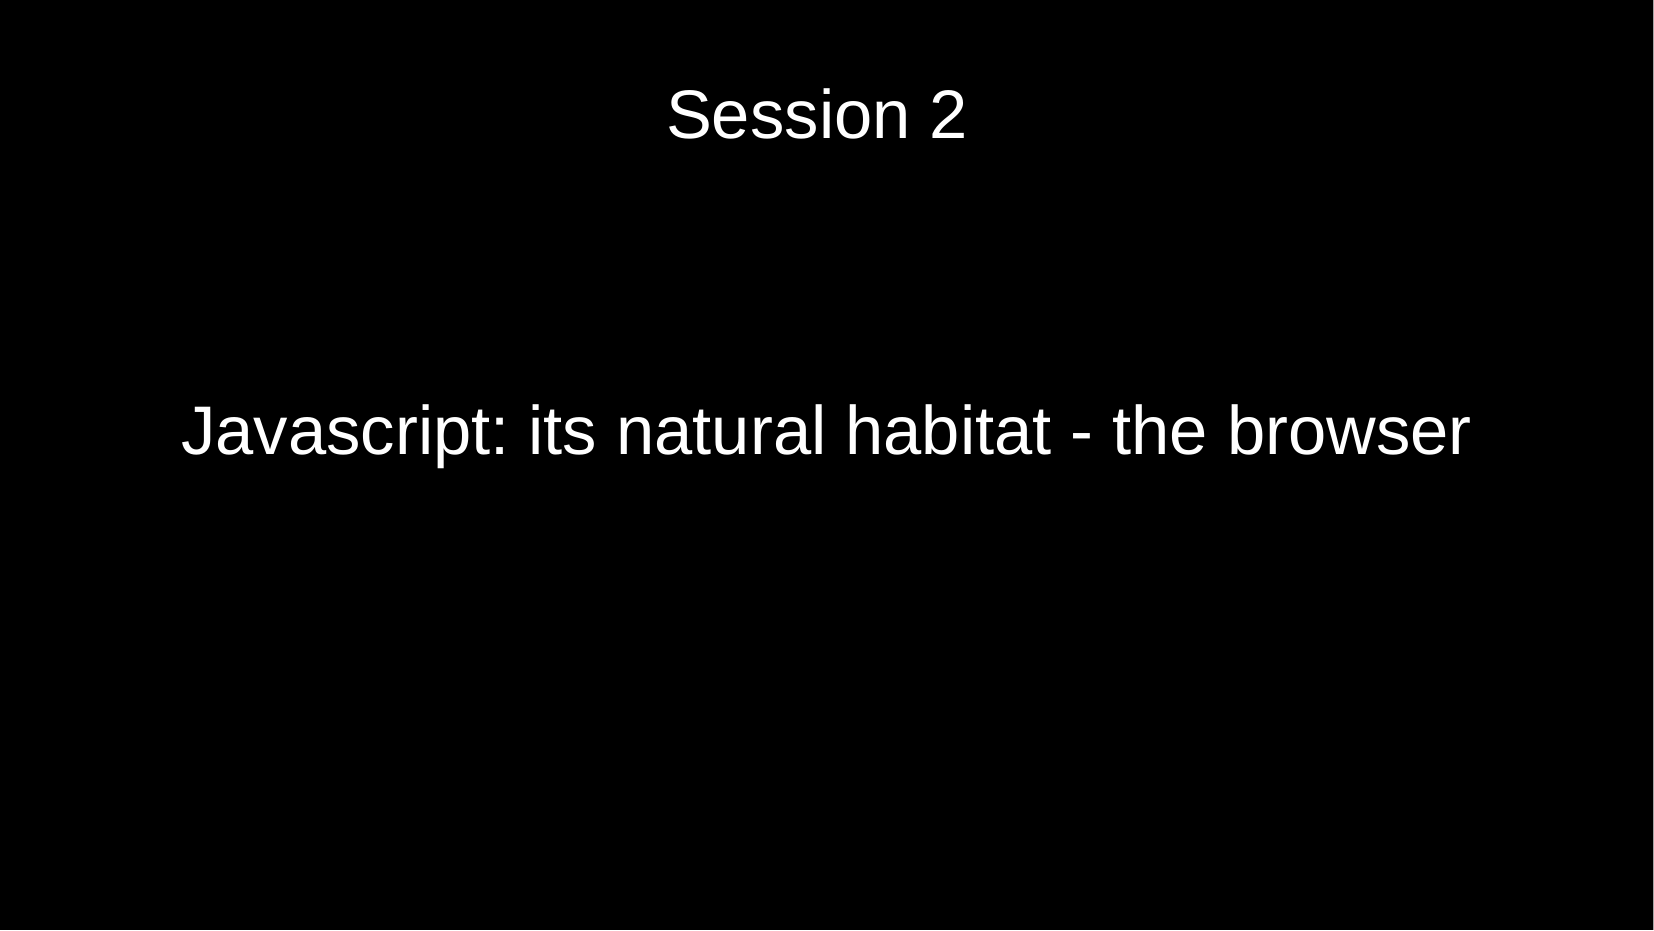

# Session 2
Javascript: its natural habitat - the browser